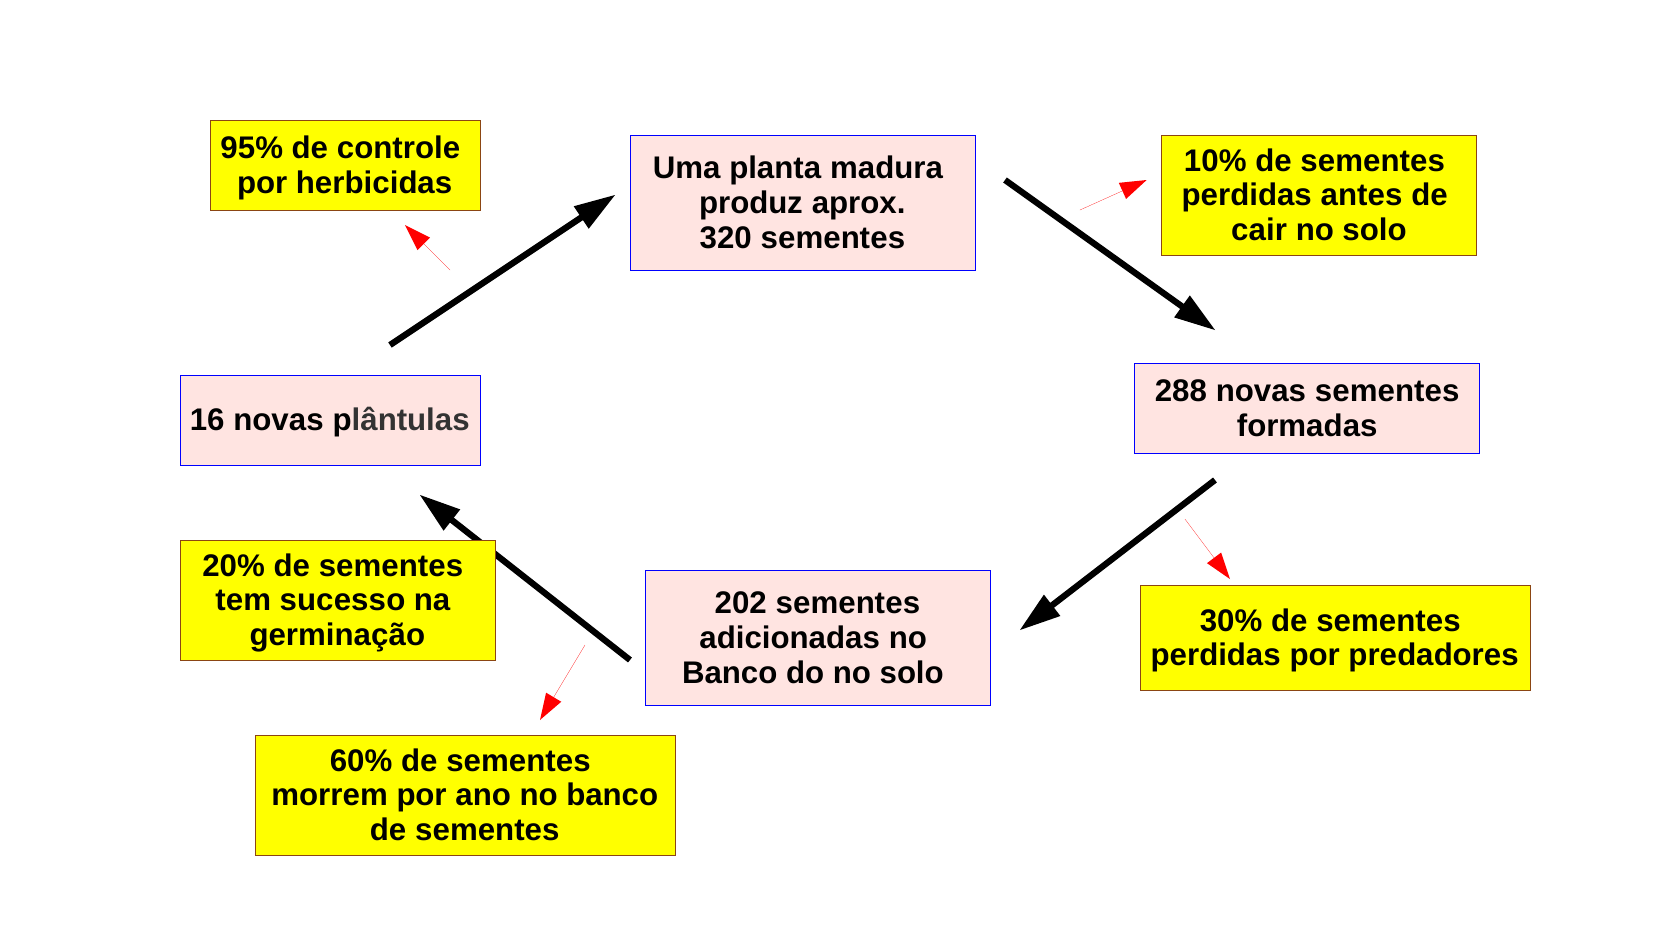

95% de controle
por herbicidas
Uma planta madura
produz aprox.
320 sementes
10% de sementes
perdidas antes de
cair no solo
288 novas sementes
formadas
16 novas plântulas
20% de sementes
tem sucesso na
germinação
202 sementes
adicionadas no
Banco do no solo
30% de sementes
perdidas por predadores
60% de sementes
morrem por ano no banco
de sementes